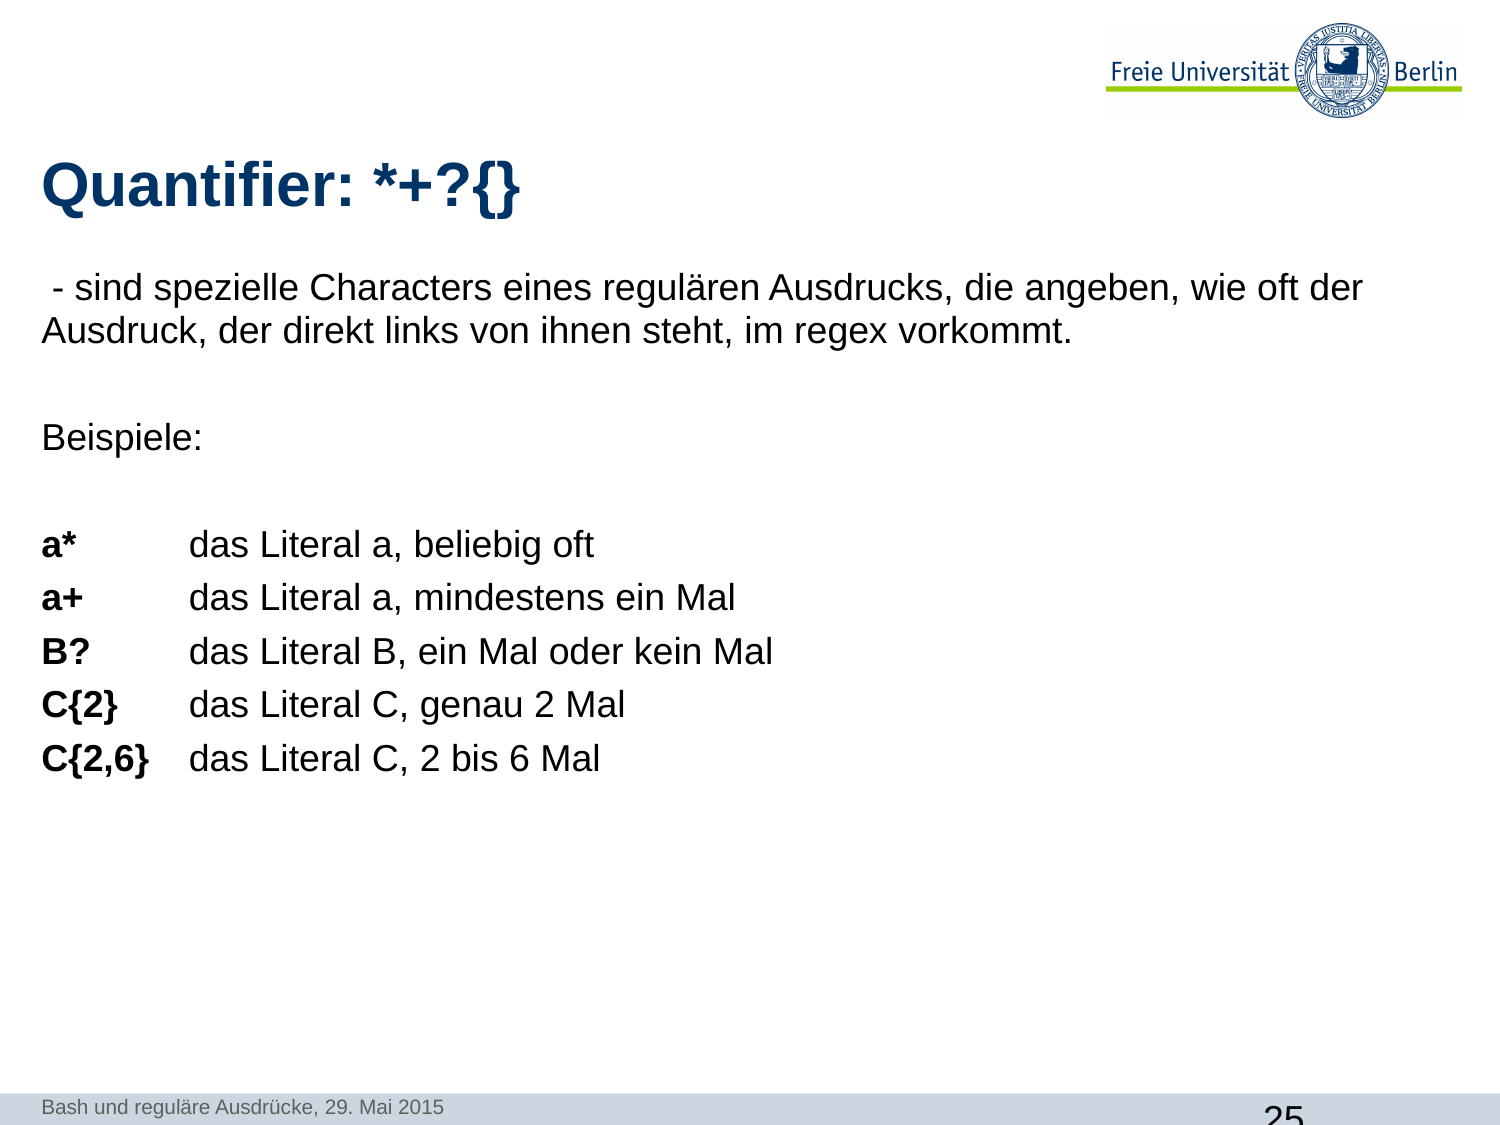

# Quantifier: *+?{}
 - sind spezielle Characters eines regulären Ausdrucks, die angeben, wie oft der Ausdruck, der direkt links von ihnen steht, im regex vorkommt.
Beispiele:
a*		das Literal a, beliebig oft
a+		das Literal a, mindestens ein Mal
B?		das Literal B, ein Mal oder kein Mal
C{2} 	das Literal C, genau 2 Mal
C{2,6} 	das Literal C, 2 bis 6 Mal